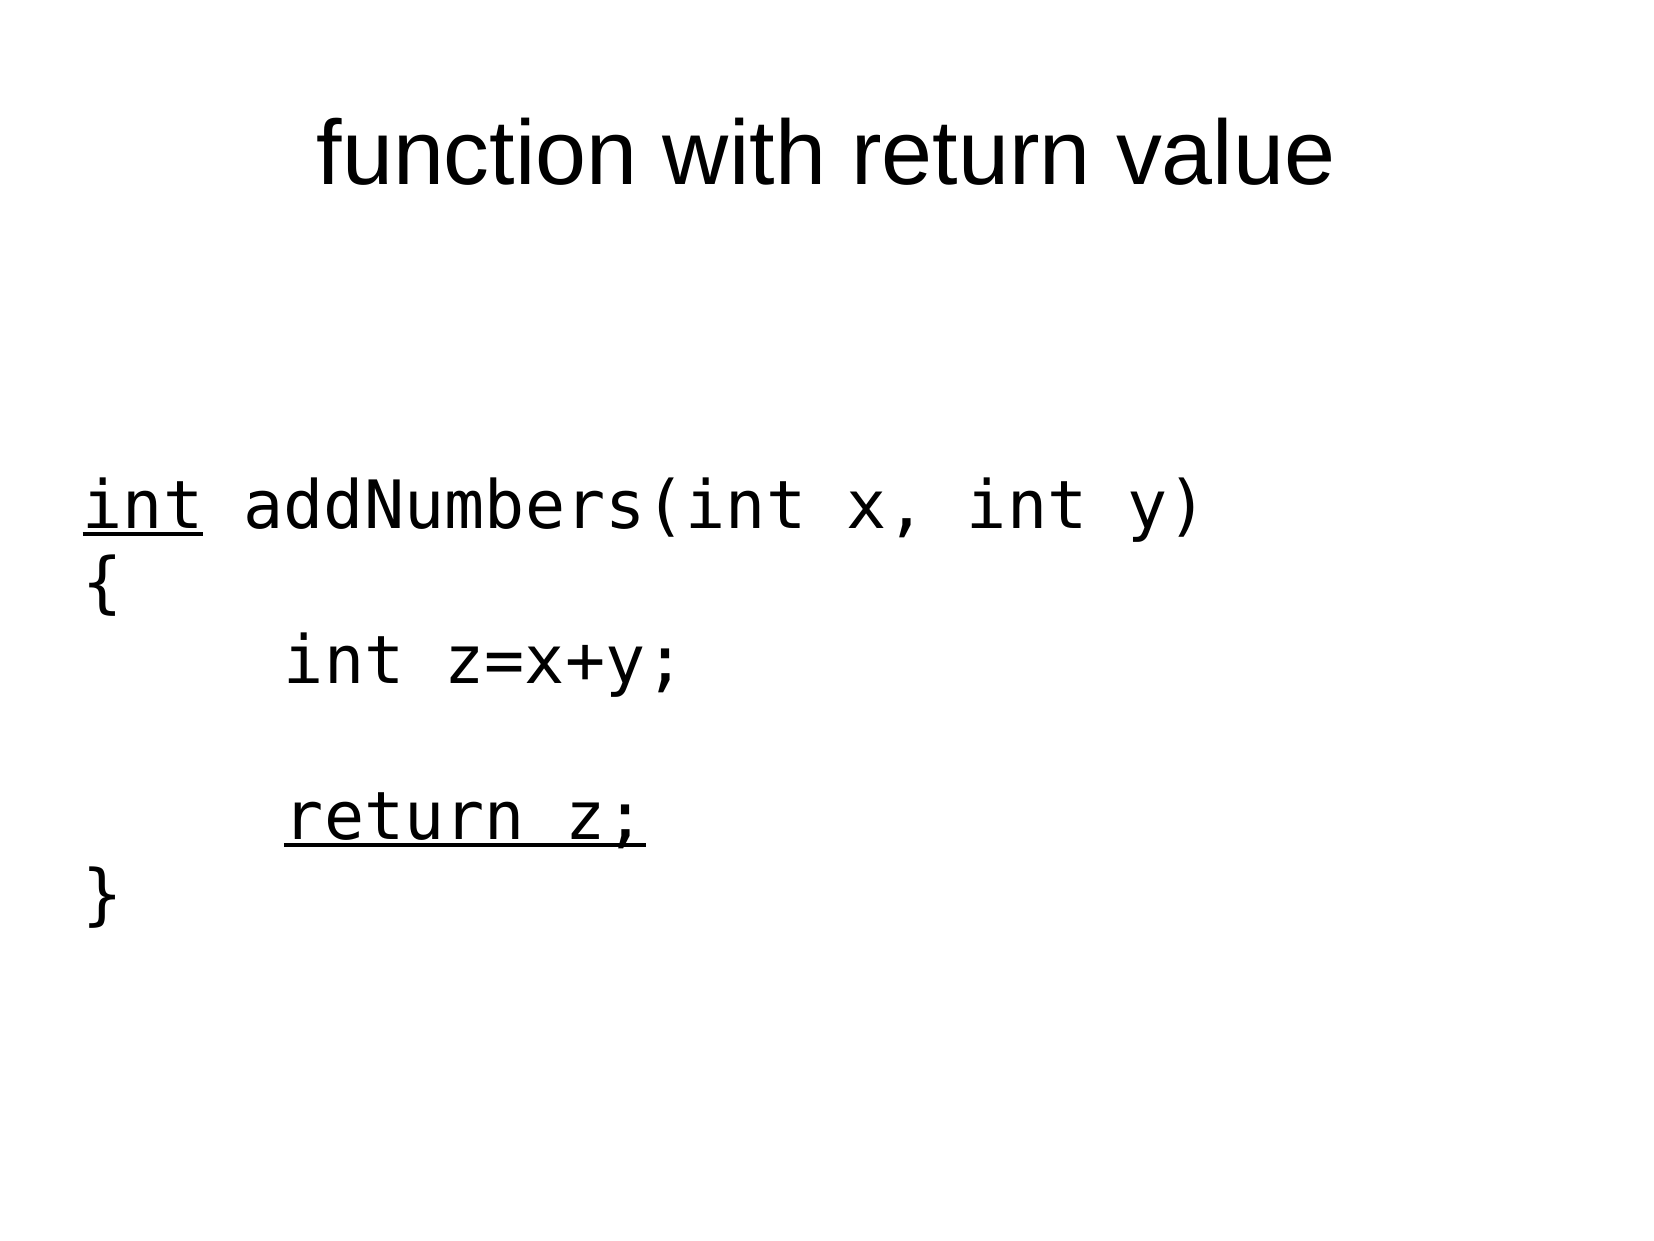

# function with return value
int addNumbers(int x, int y)
{
 int z=x+y;
 return z;
}